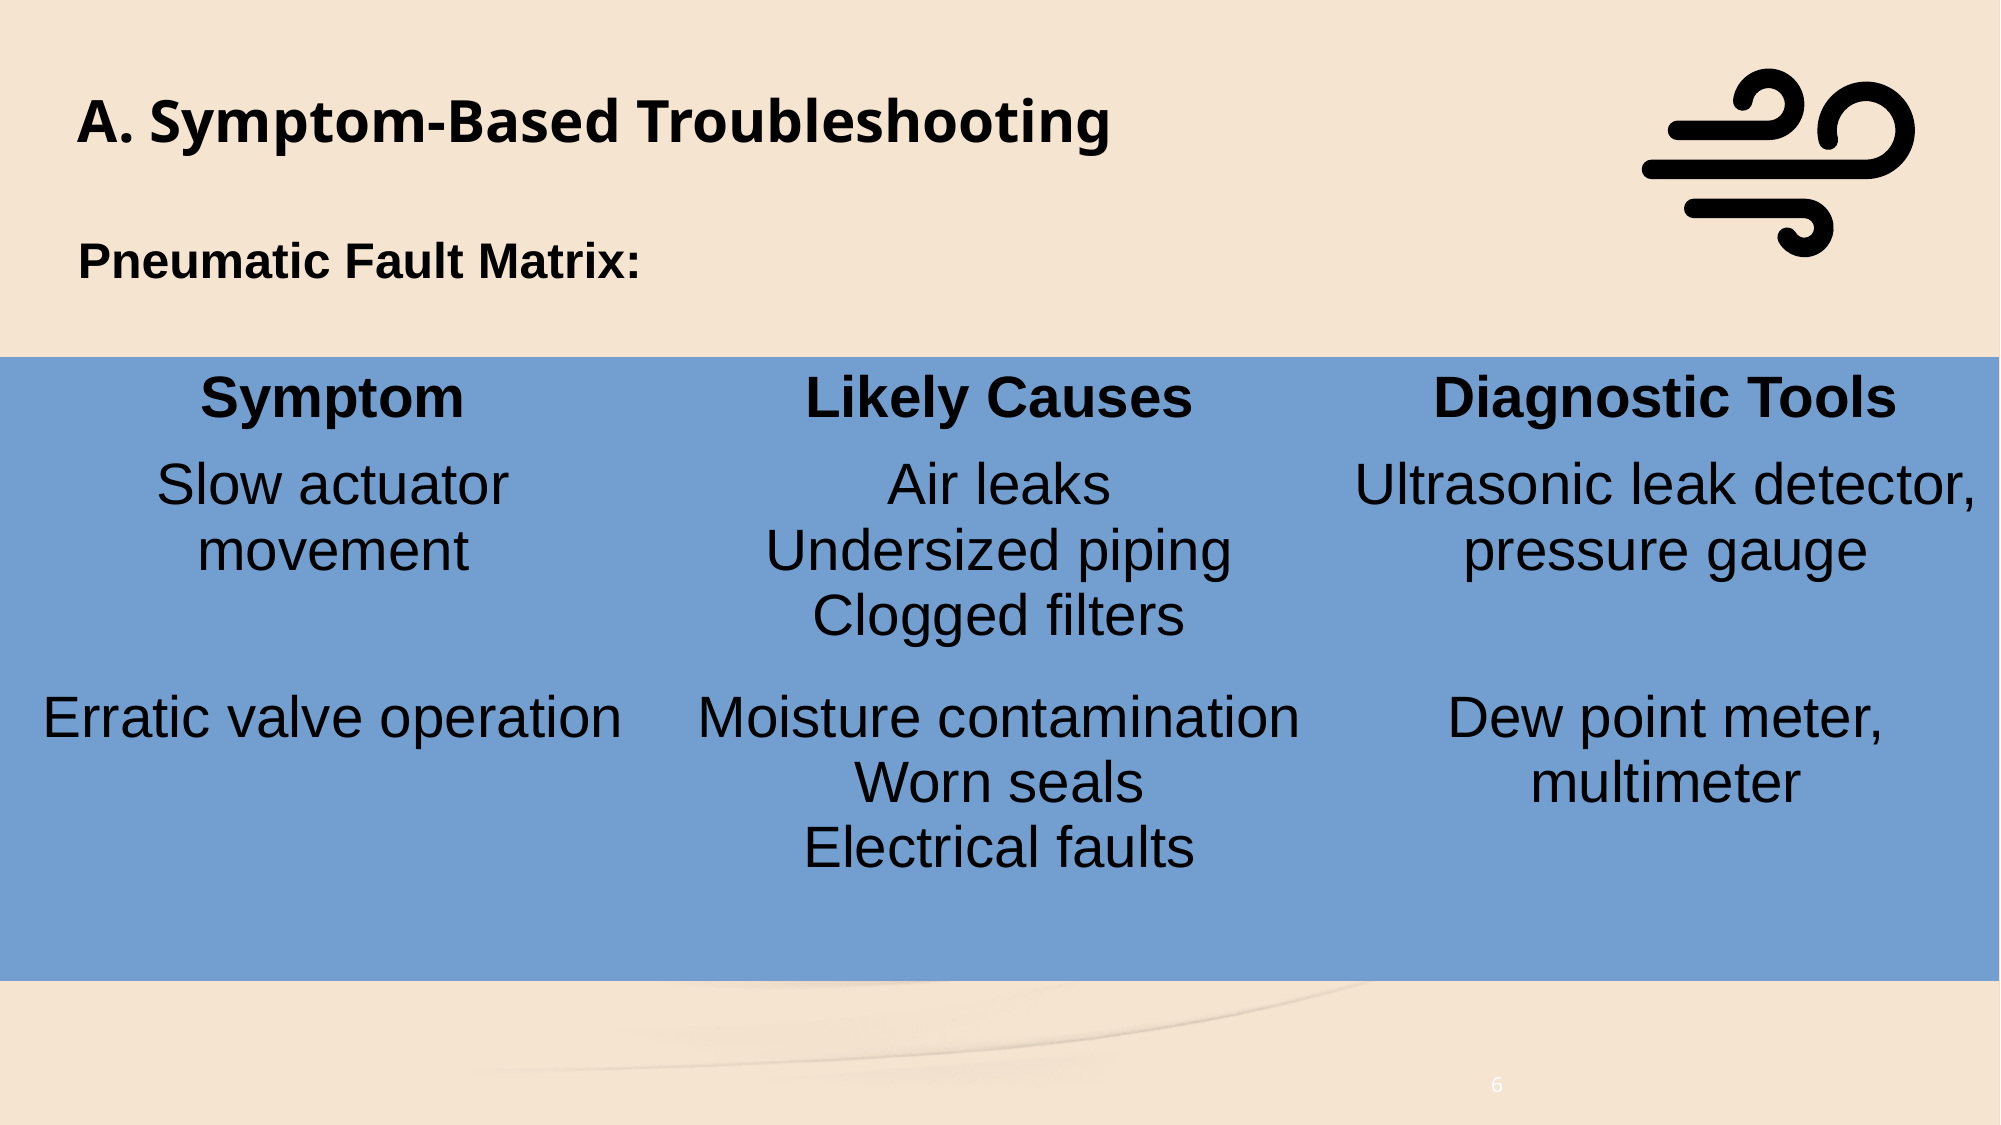

A. Symptom-Based Troubleshooting
Pneumatic Fault Matrix:
| Symptom | Likely Causes | Diagnostic Tools |
| --- | --- | --- |
| Slow actuator movement | Air leaks Undersized piping Clogged filters | Ultrasonic leak detector, pressure gauge |
| Erratic valve operation | Moisture contamination Worn seals Electrical faults | Dew point meter, multimeter |